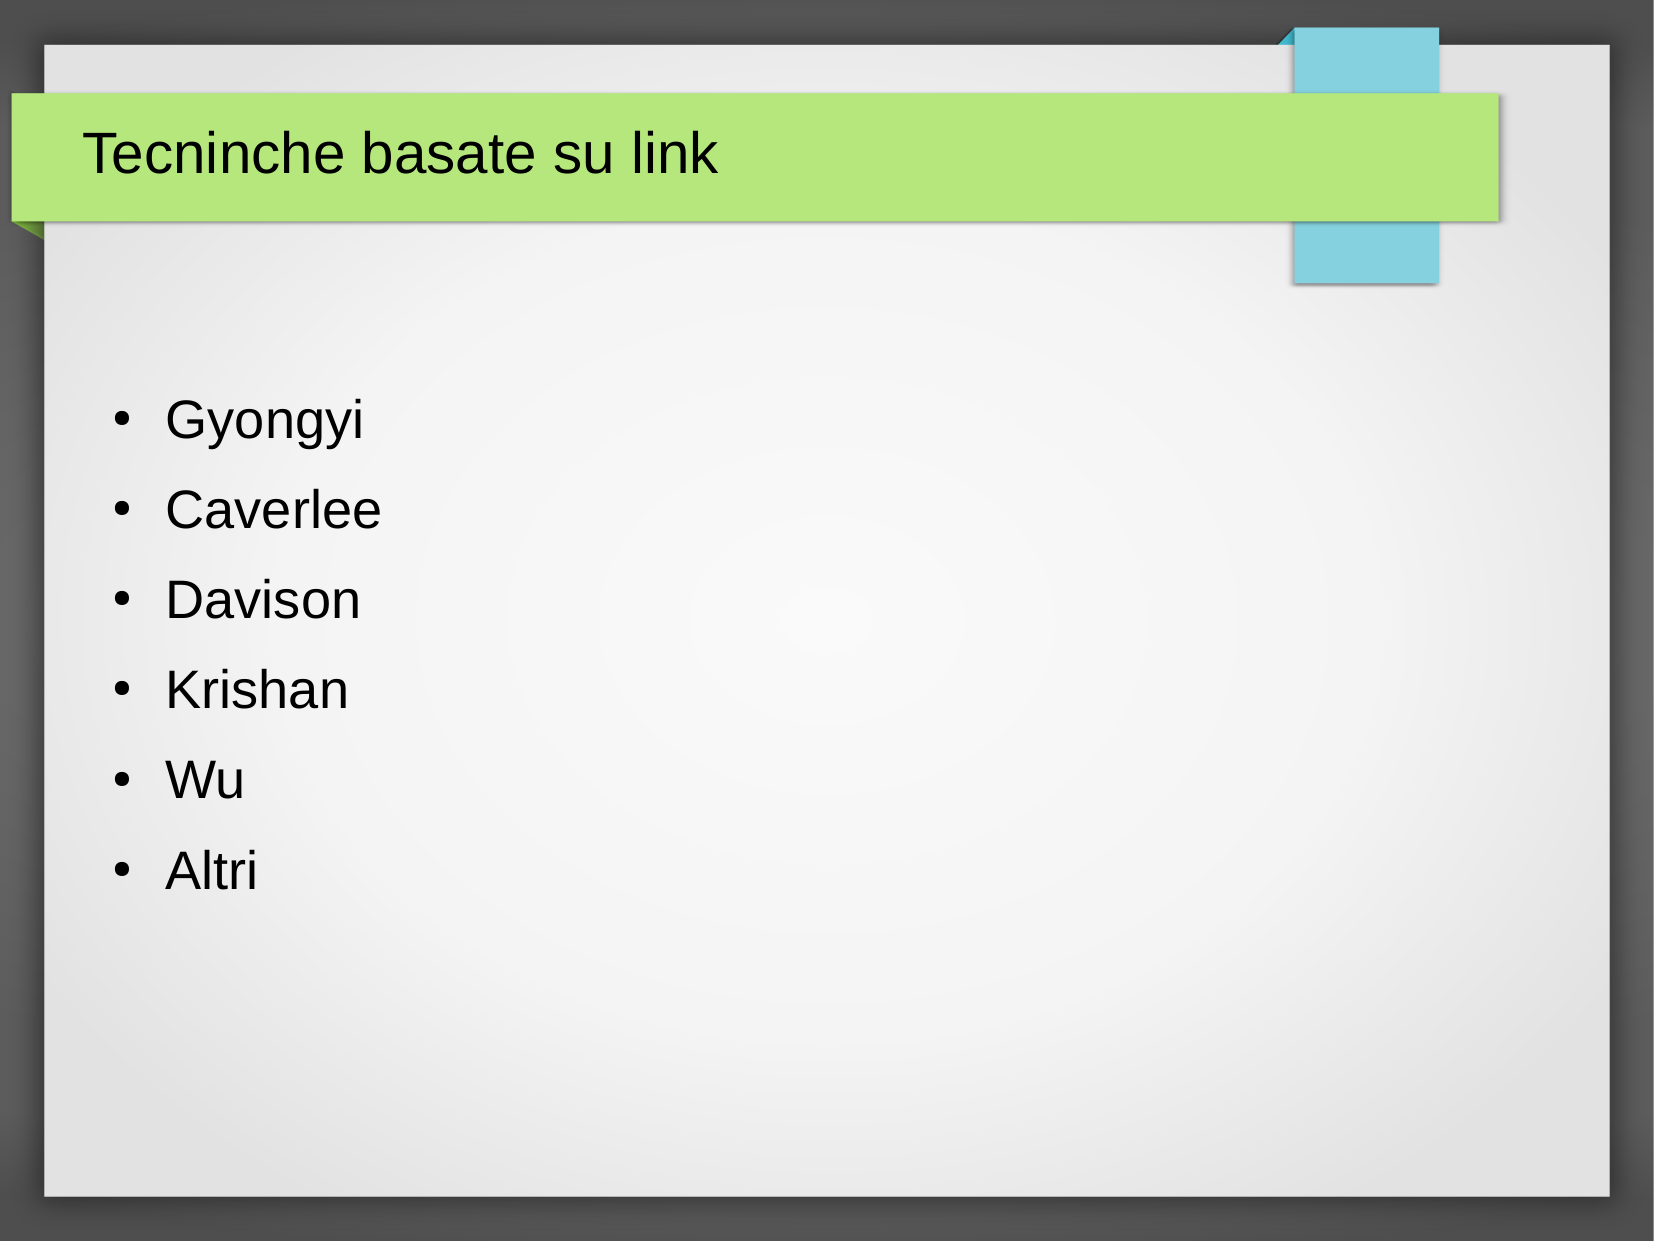

# Tecninche basate su link
Gyongyi
Caverlee
Davison
Krishan
Wu
Altri